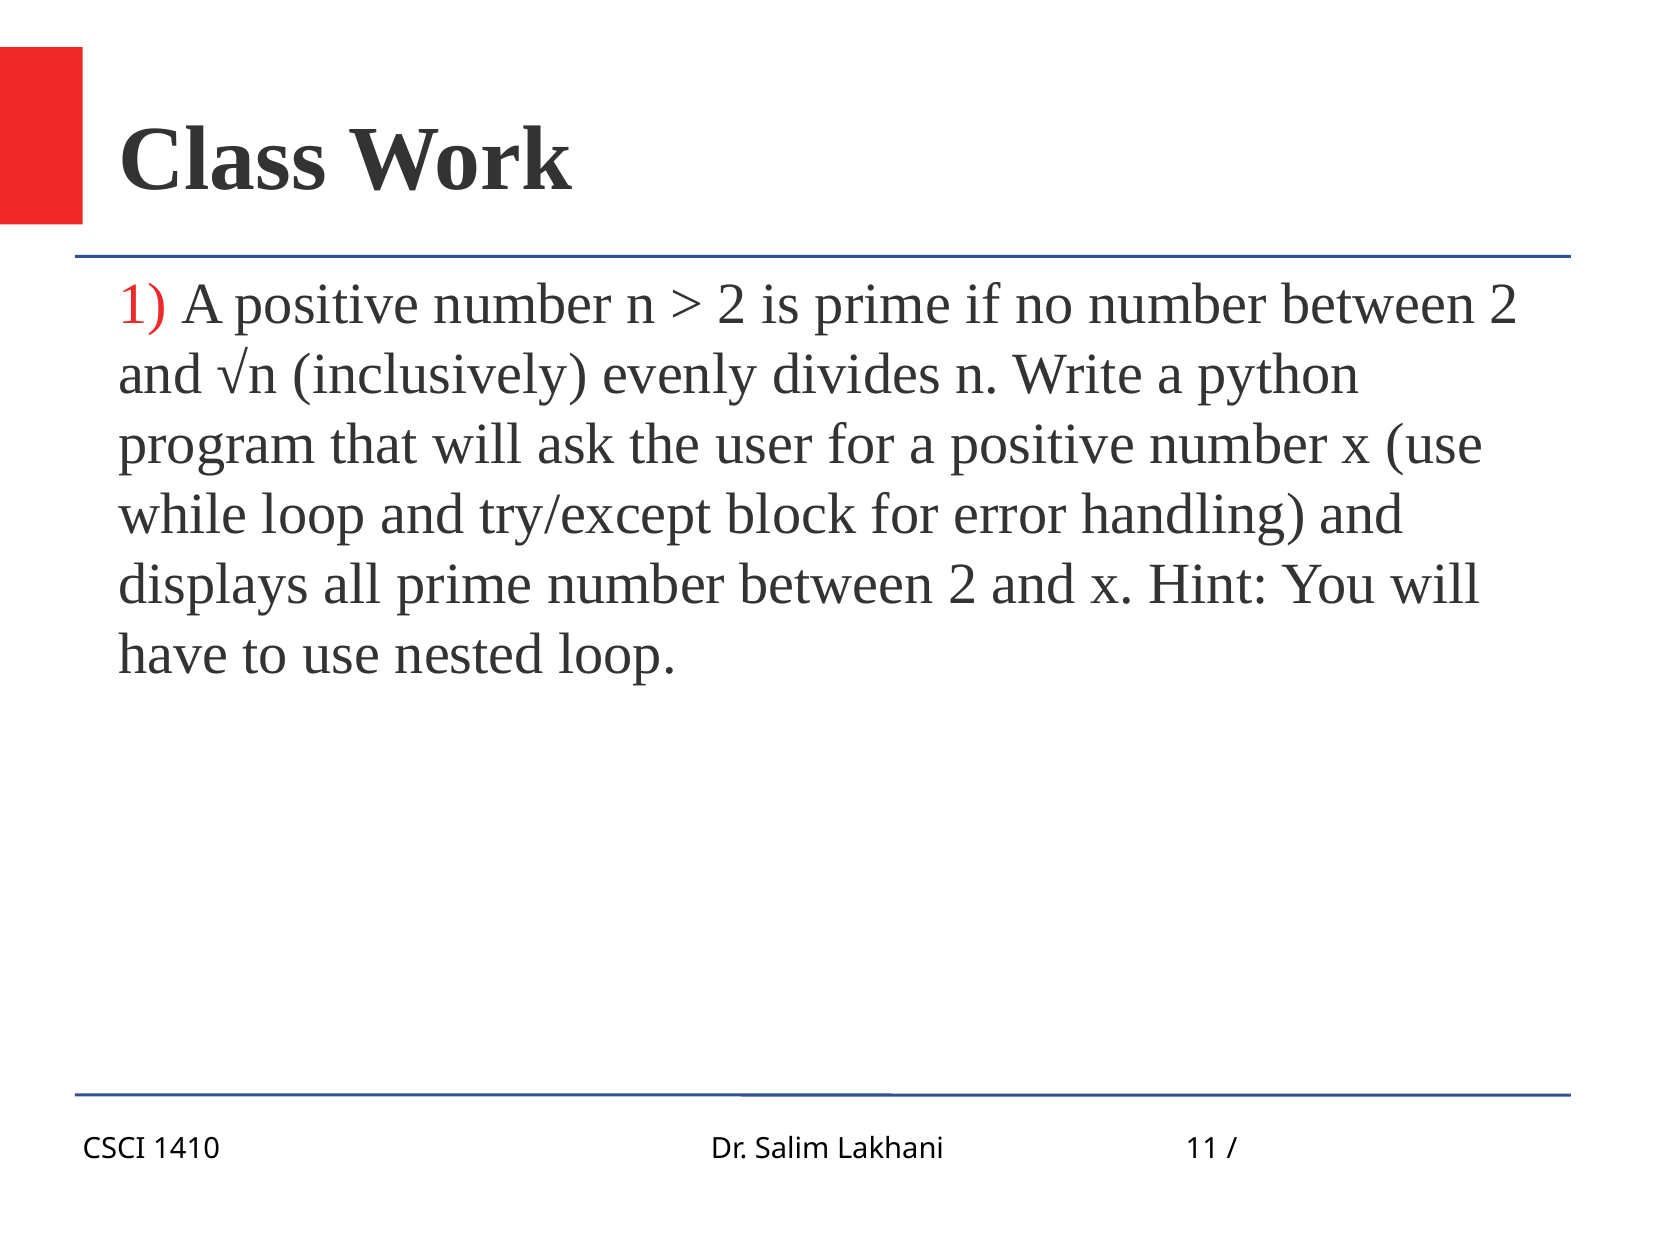

# Class Work
 A positive number n > 2 is prime if no number between 2 and √n (inclusively) evenly divides n. Write a python program that will ask the user for a positive number x (use while loop and try/except block for error handling) and displays all prime number between 2 and x. Hint: You will have to use nested loop.
CSCI 1410
Dr. Salim Lakhani